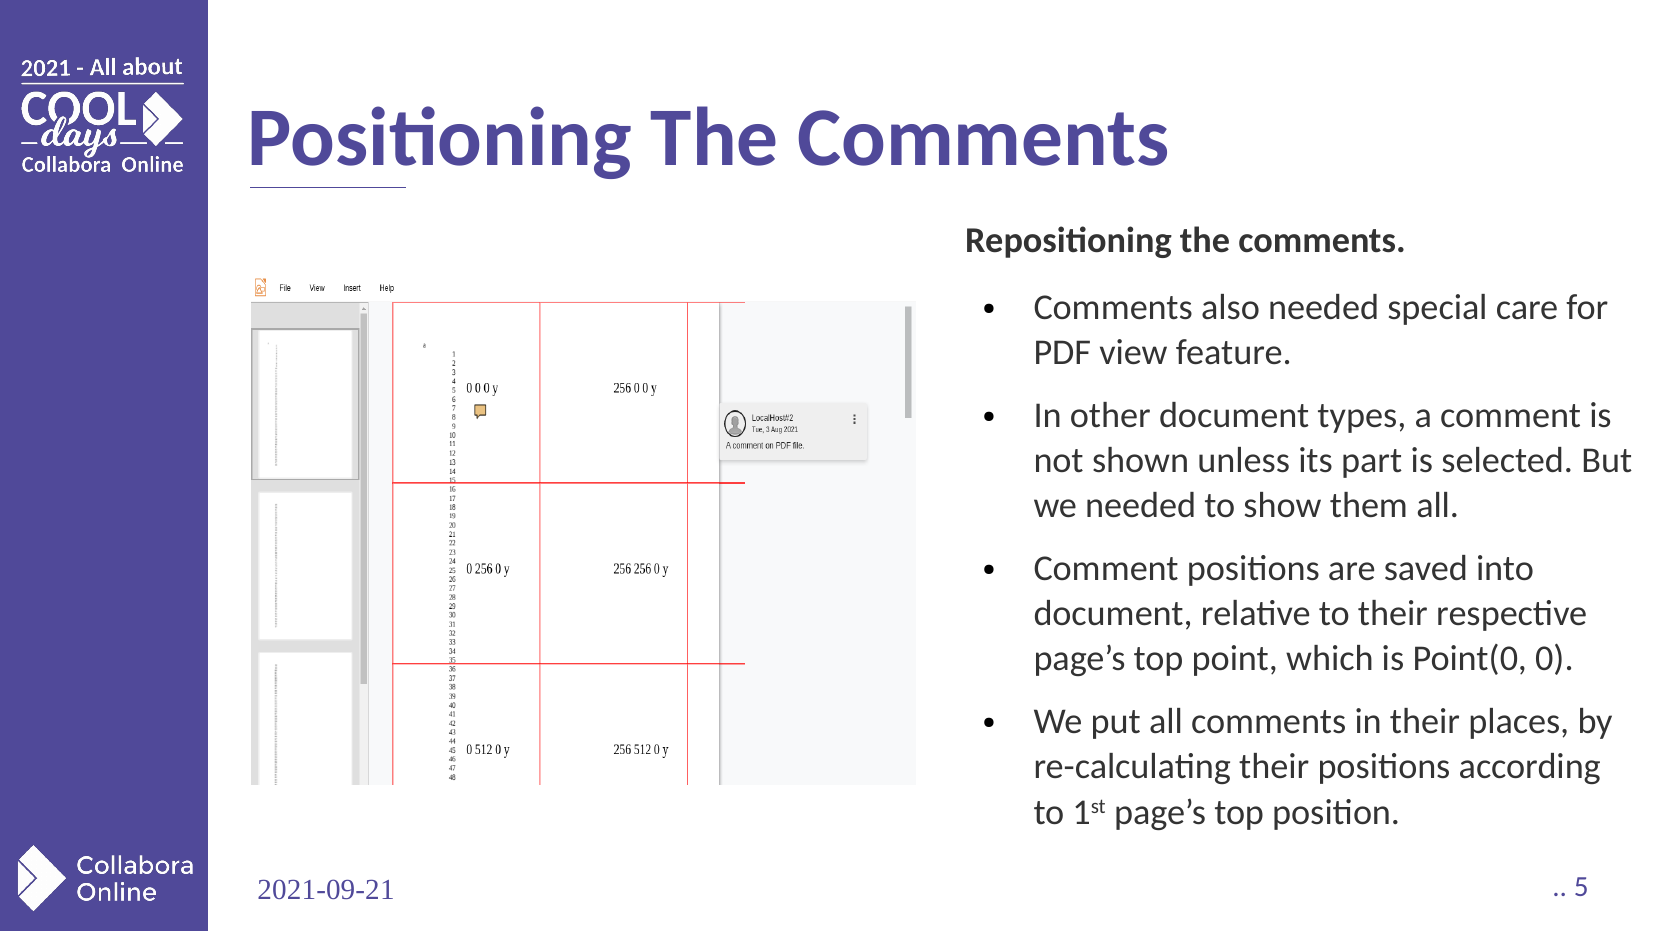

# Positioning The Comments
Repositioning the comments.
Comments also needed special care for PDF view feature.
In other document types, a comment is not shown unless its part is selected. But we needed to show them all.
Comment positions are saved into document, relative to their respective page’s top point, which is Point(0, 0).
We put all comments in their places, by re-calculating their positions according to 1st page’s top position.
2021-09-21
5